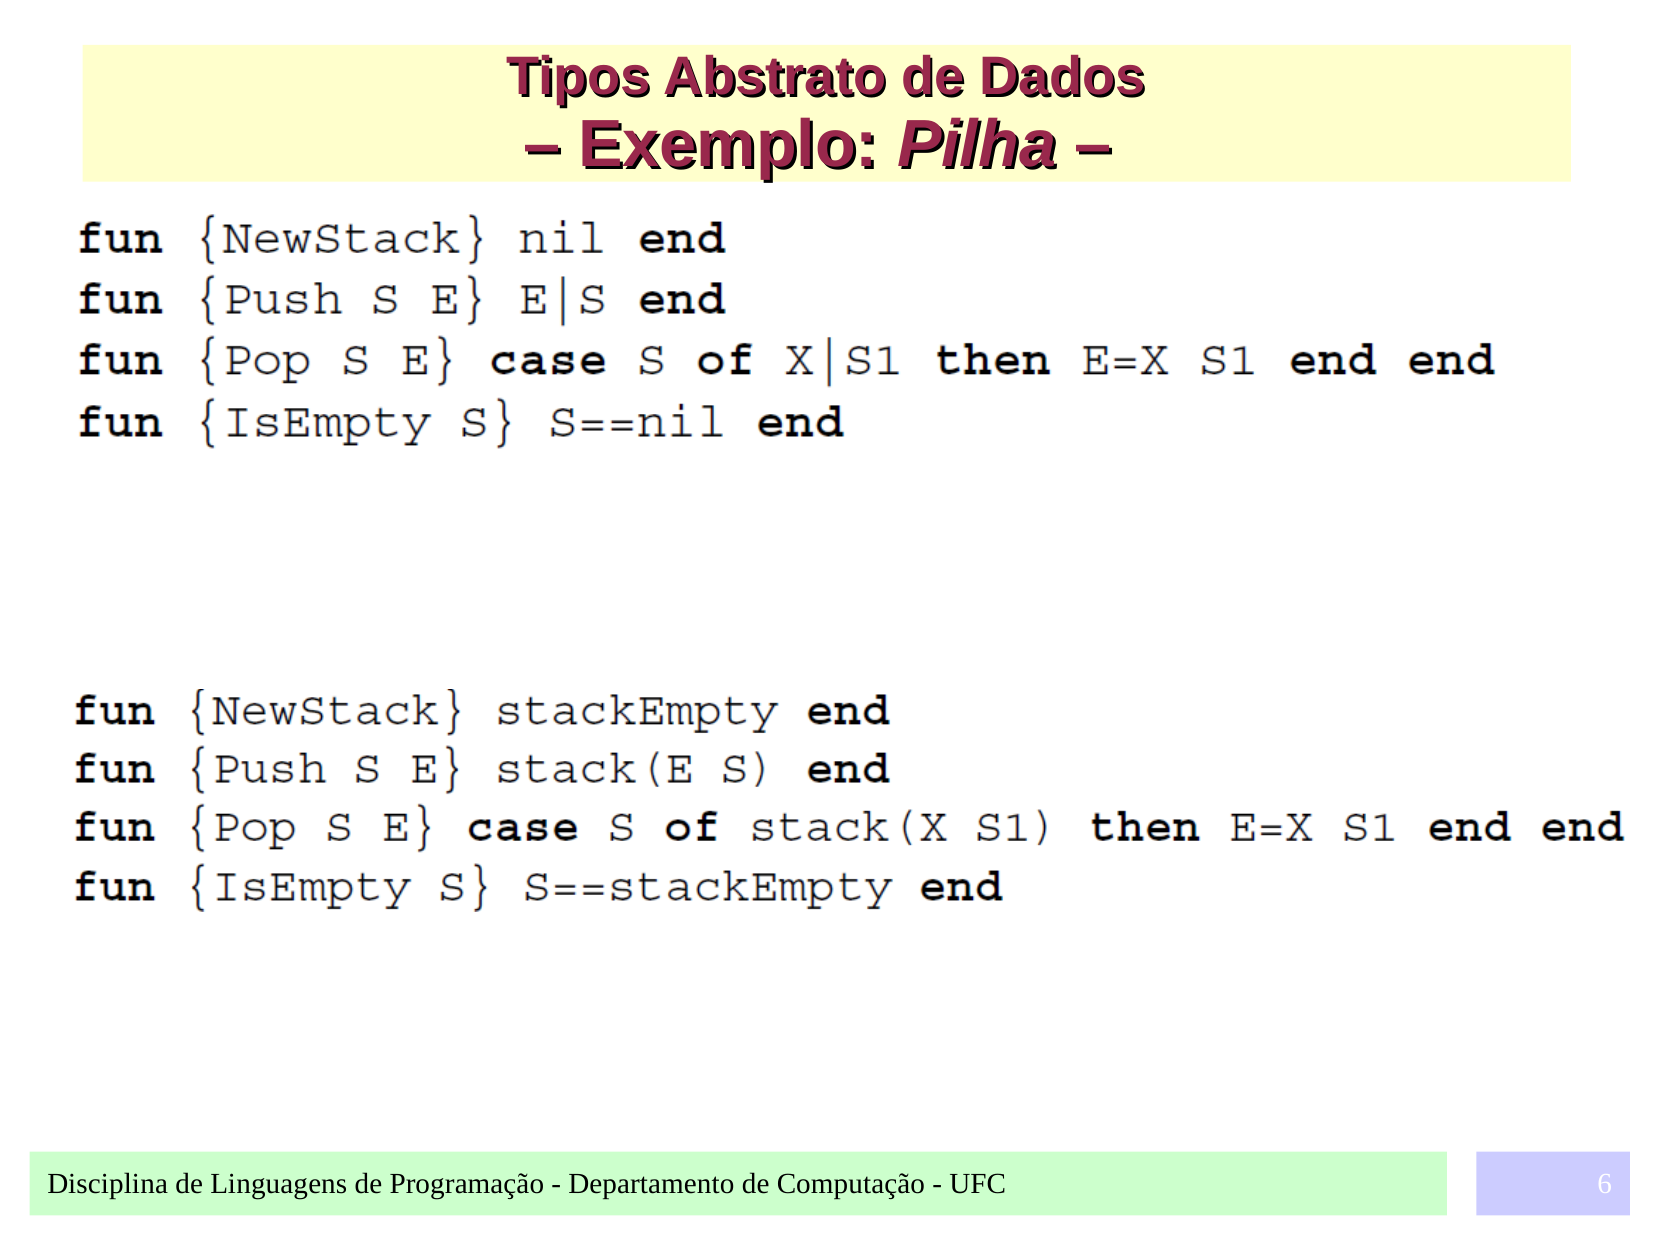

# Tipos Abstrato de Dados – Exemplo: Pilha –
Disciplina de Linguagens de Programação - Departamento de Computação - UFC
6